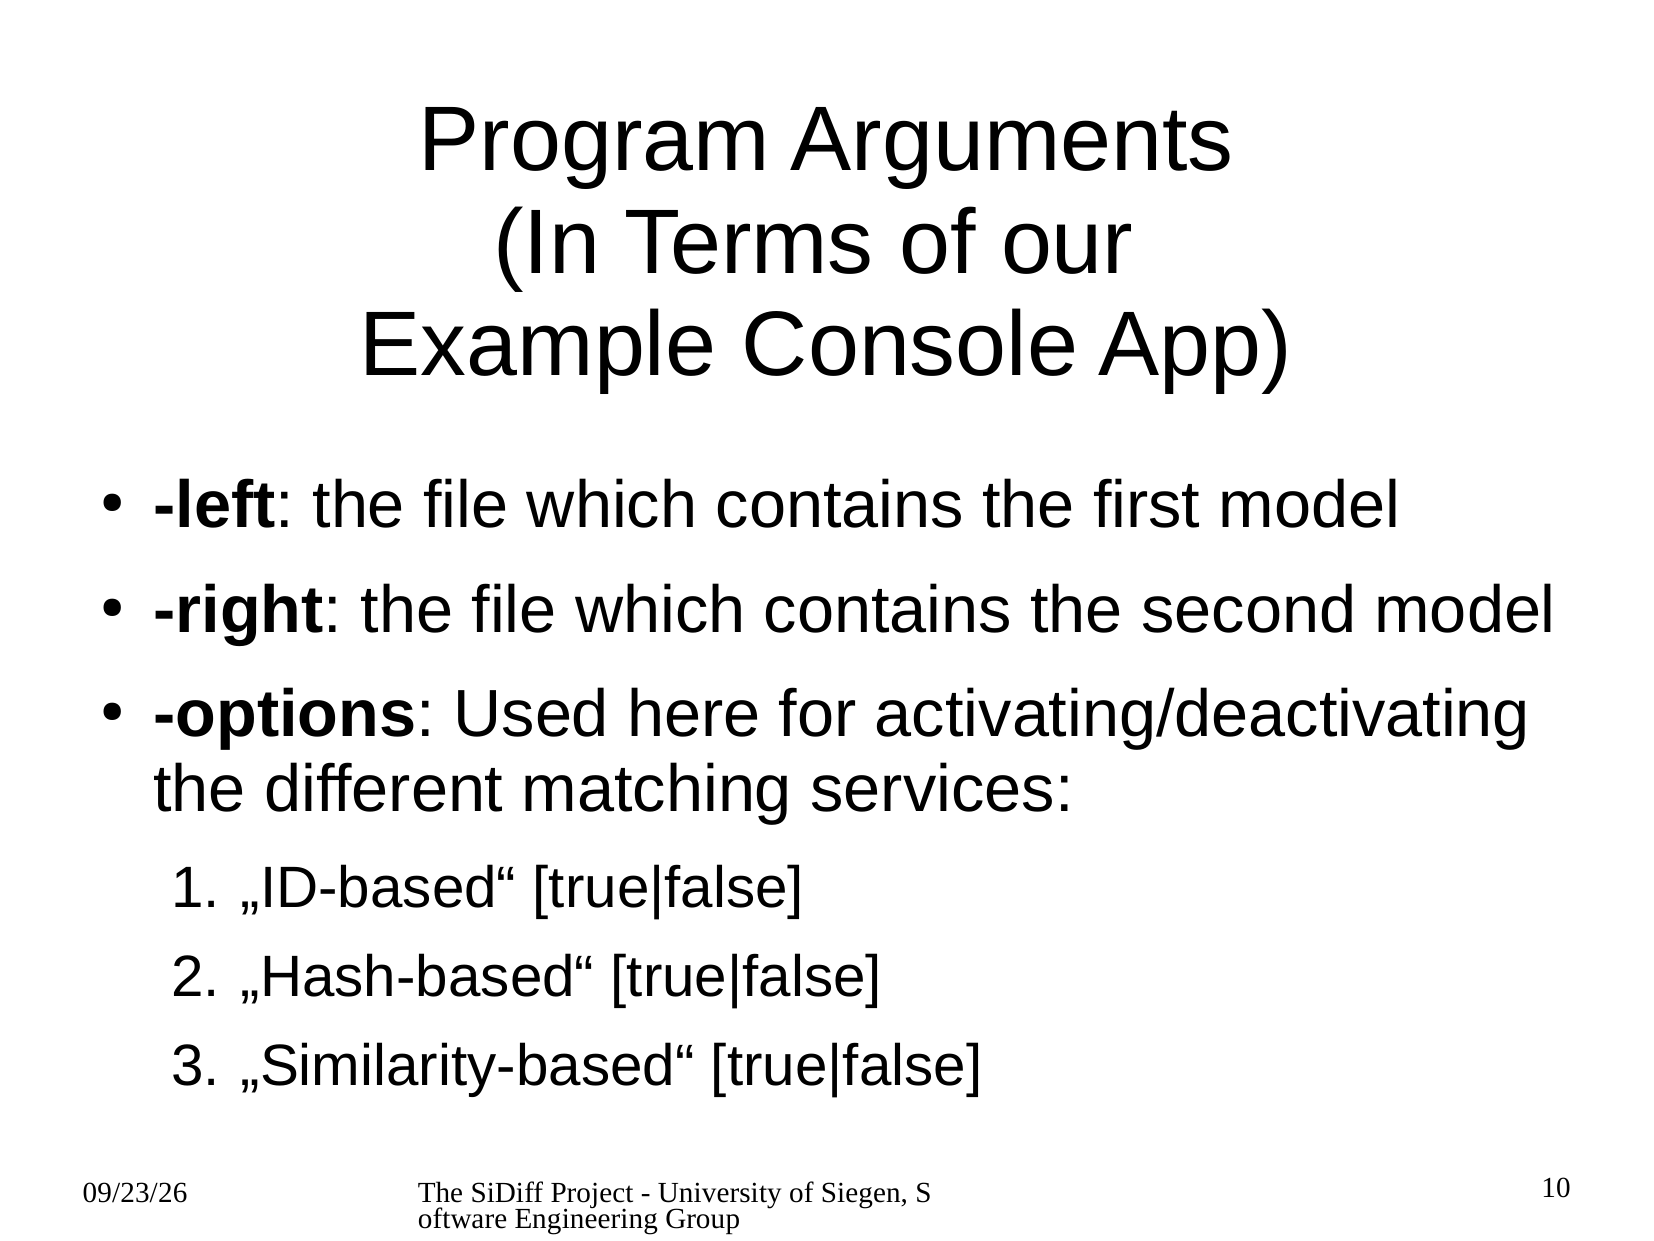

# Program Arguments (In Terms of our Example Console App)
-left: the file which contains the first model
-right: the file which contains the second model
-options: Used here for activating/deactivating the different matching services:
 „ID-based“ [true|false]
 „Hash-based“ [true|false]
 „Similarity-based“ [true|false]
10
The SiDiff Project - University of Siegen, Software Engineering Group